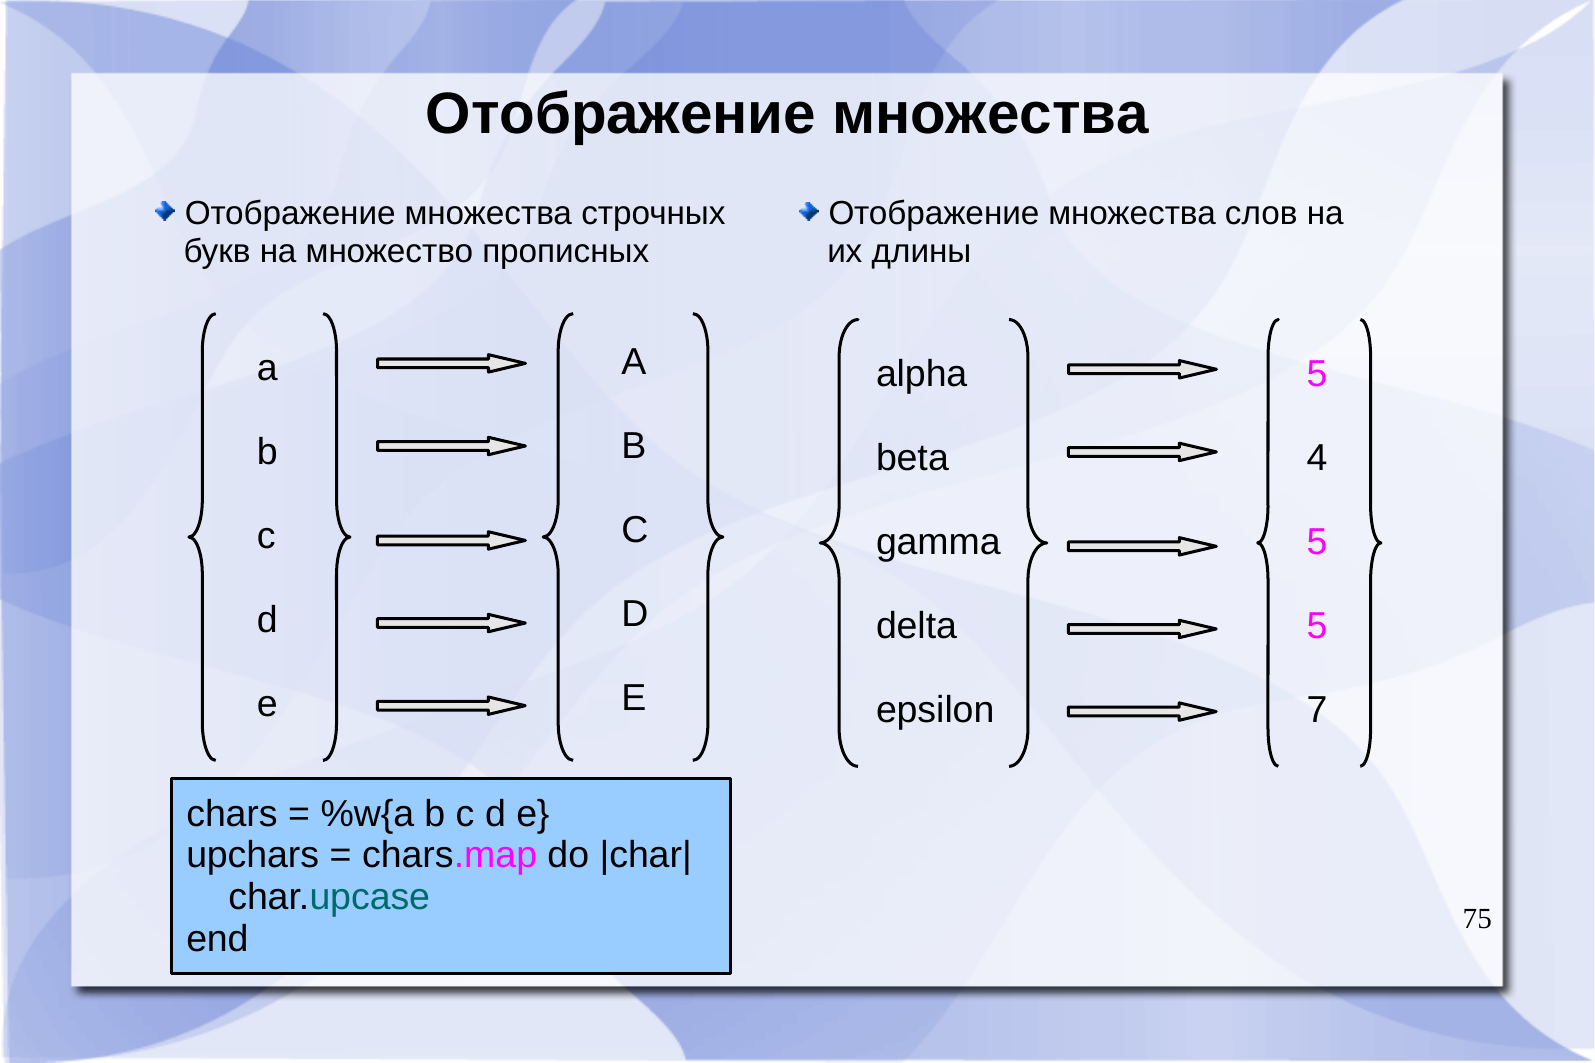

# Отображение множества
 Отображение множества строчных
 букв на множество прописных
 Отображение множества слов на
 их длины
a
b
c
d
e
5
4
5
5
7
alpha
beta
gamma
delta
epsilon
A
B
C
D
E
chars = %w{a b c d e}
upchars = chars.map do |char|
 char.upcase
end
75